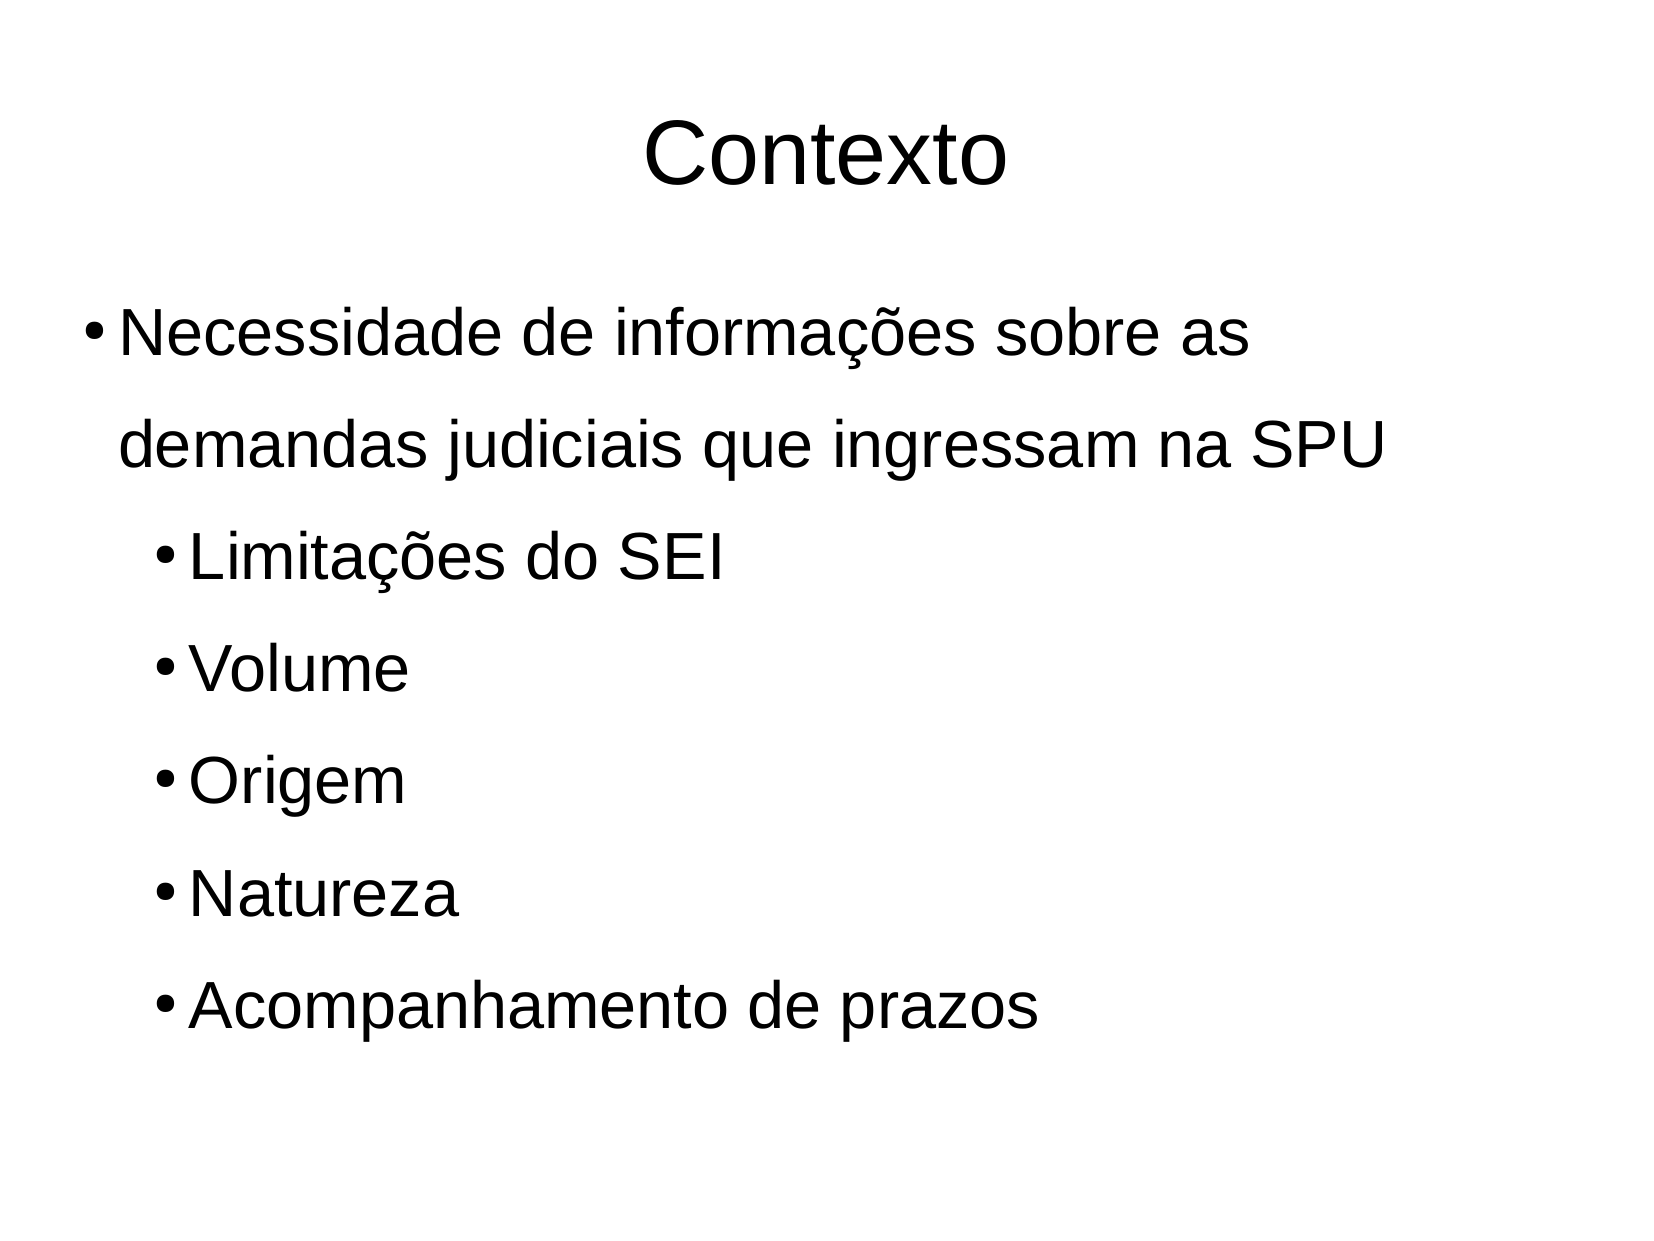

# Contexto
Necessidade de informações sobre as demandas judiciais que ingressam na SPU
Limitações do SEI
Volume
Origem
Natureza
Acompanhamento de prazos